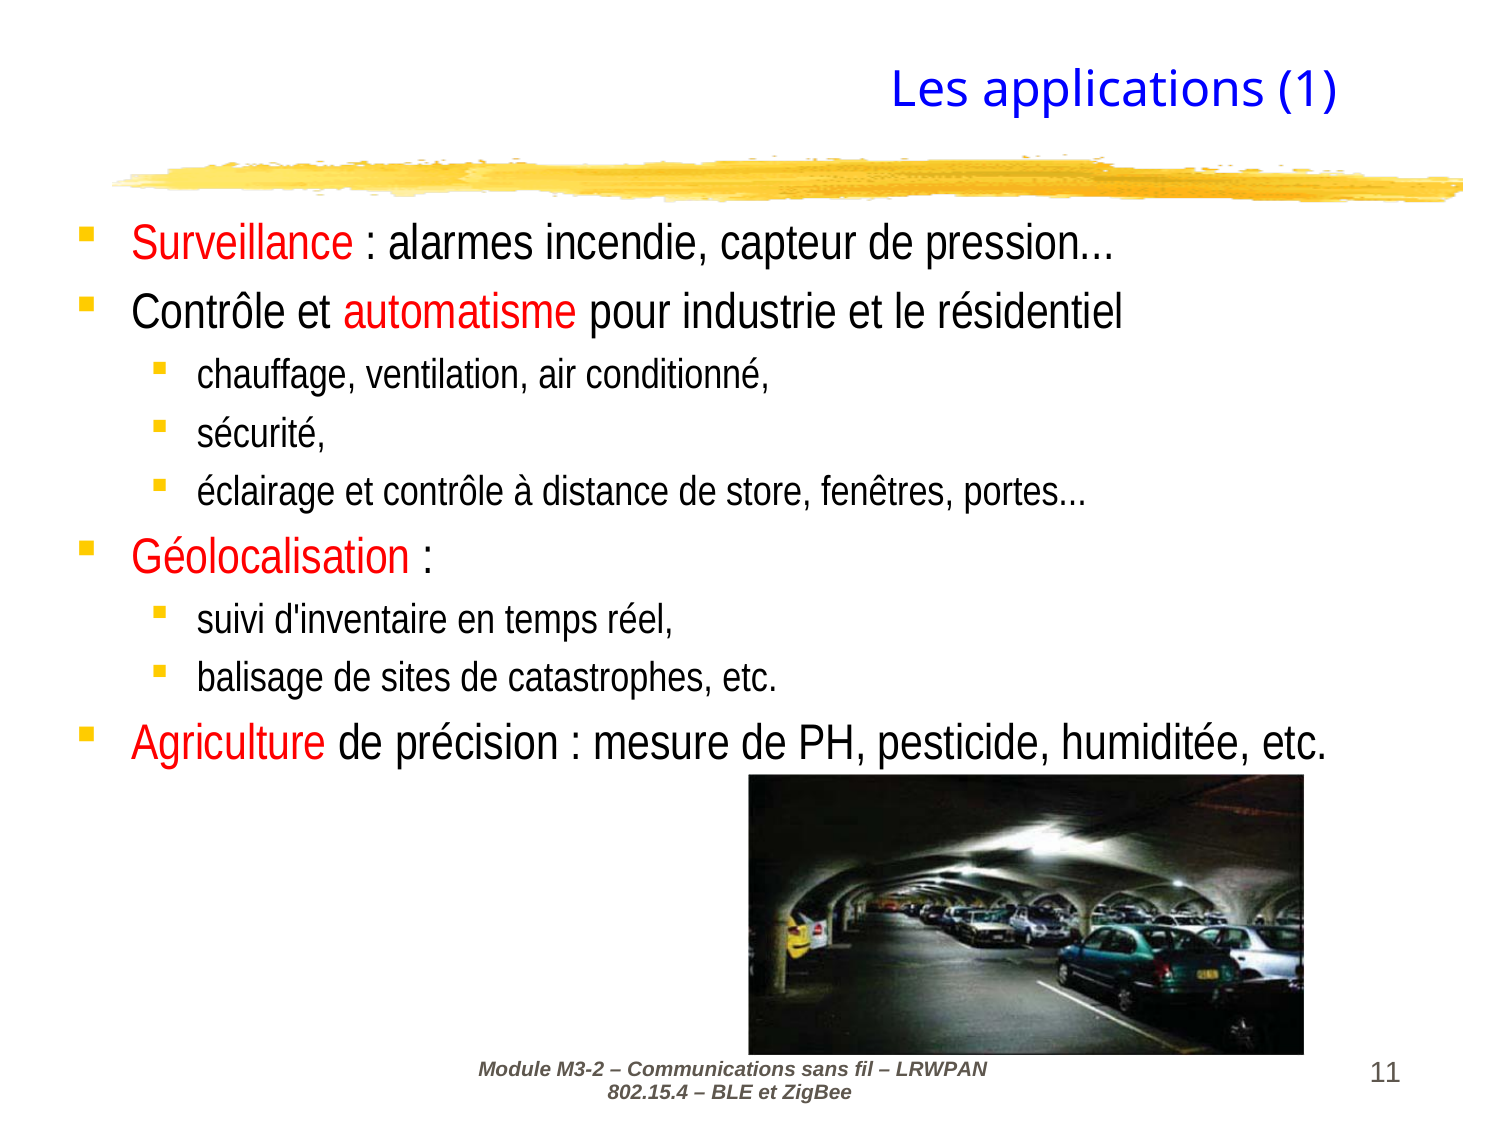

# Les applications (1)
Surveillance : alarmes incendie, capteur de pression...
Contrôle et automatisme pour industrie et le résidentiel
chauffage, ventilation, air conditionné,
sécurité,
éclairage et contrôle à distance de store, fenêtres, portes...
Géolocalisation :
suivi d'inventaire en temps réel,
balisage de sites de catastrophes, etc.
Agriculture de précision : mesure de PH, pesticide, humiditée, etc.
11